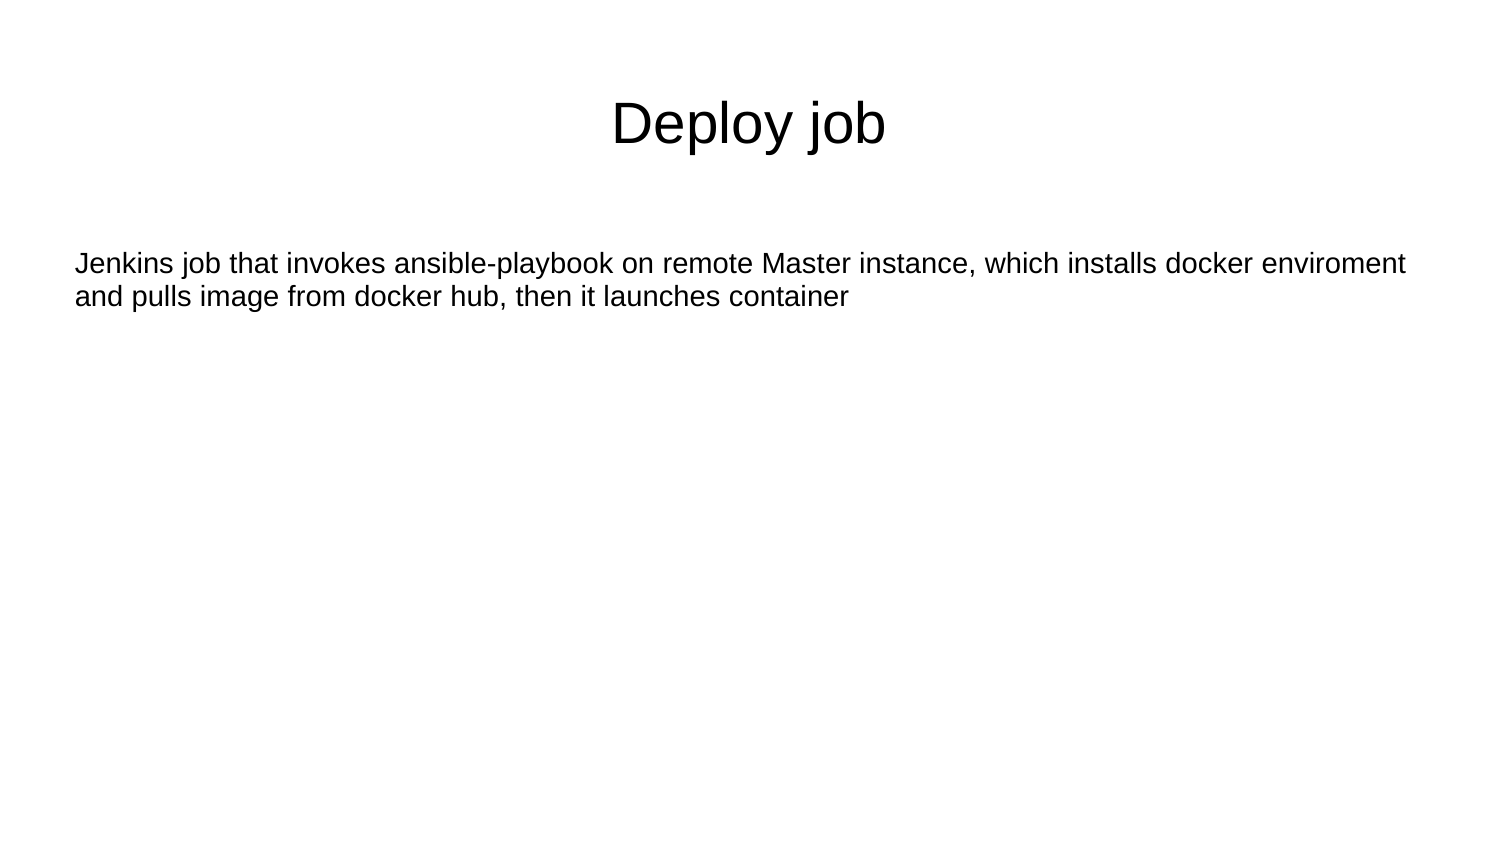

Deploy job
Jenkins job that invokes ansible-playbook on remote Master instance, which installs docker enviroment and pulls image from docker hub, then it launches container